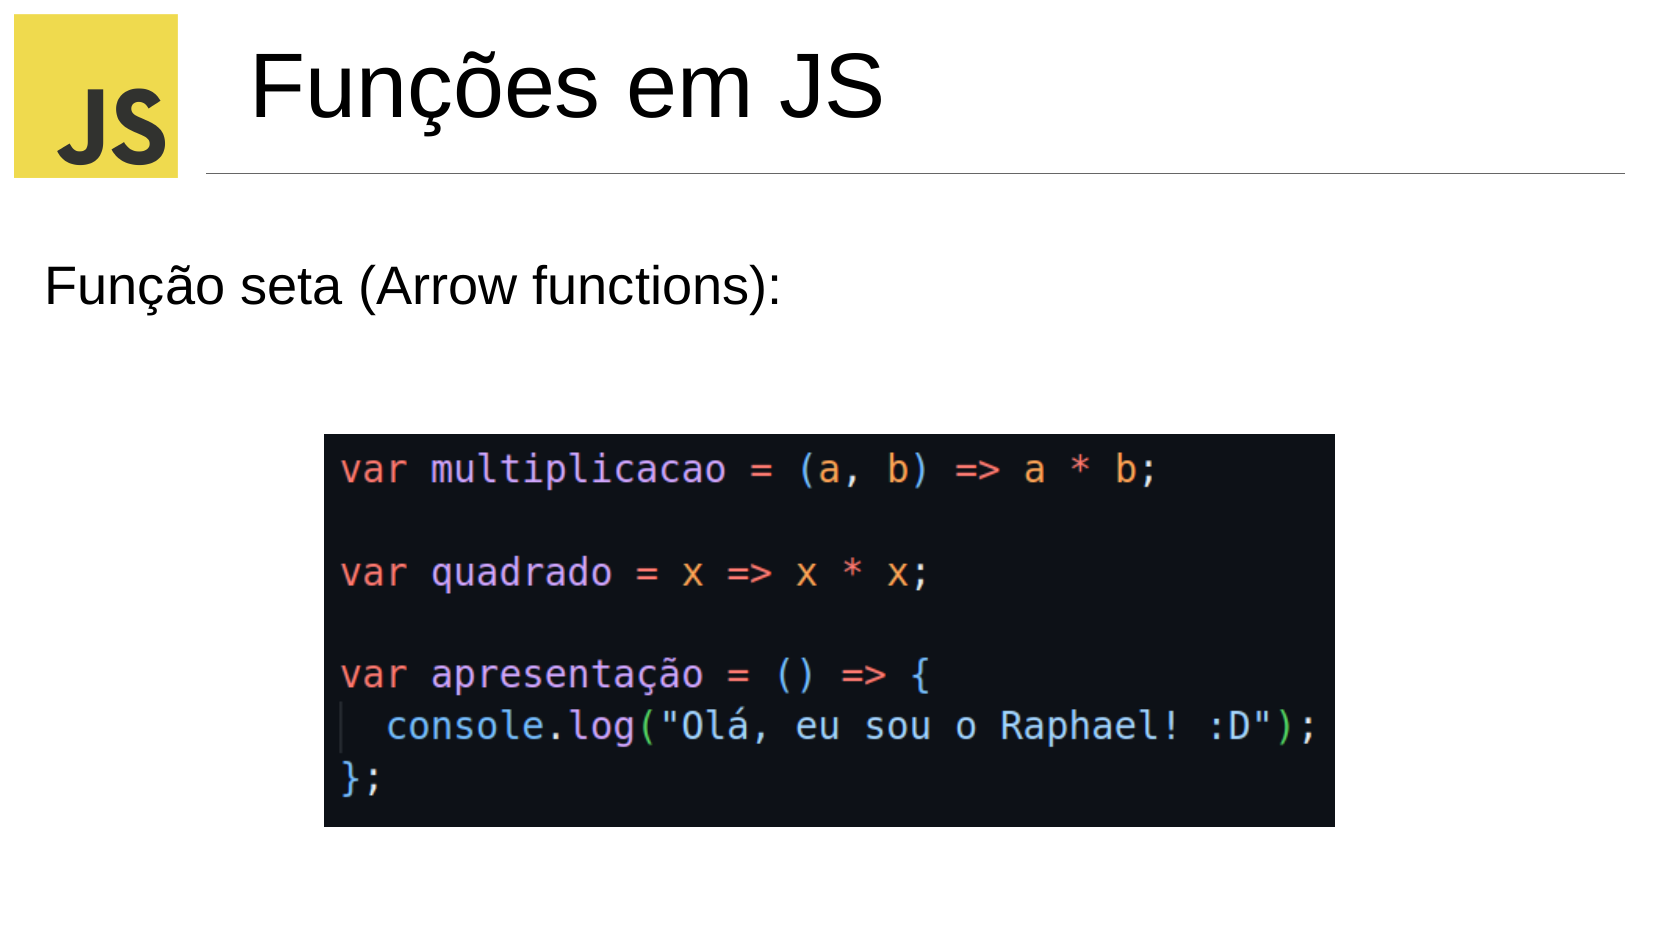

# Funções em JS
Função seta (Arrow functions):